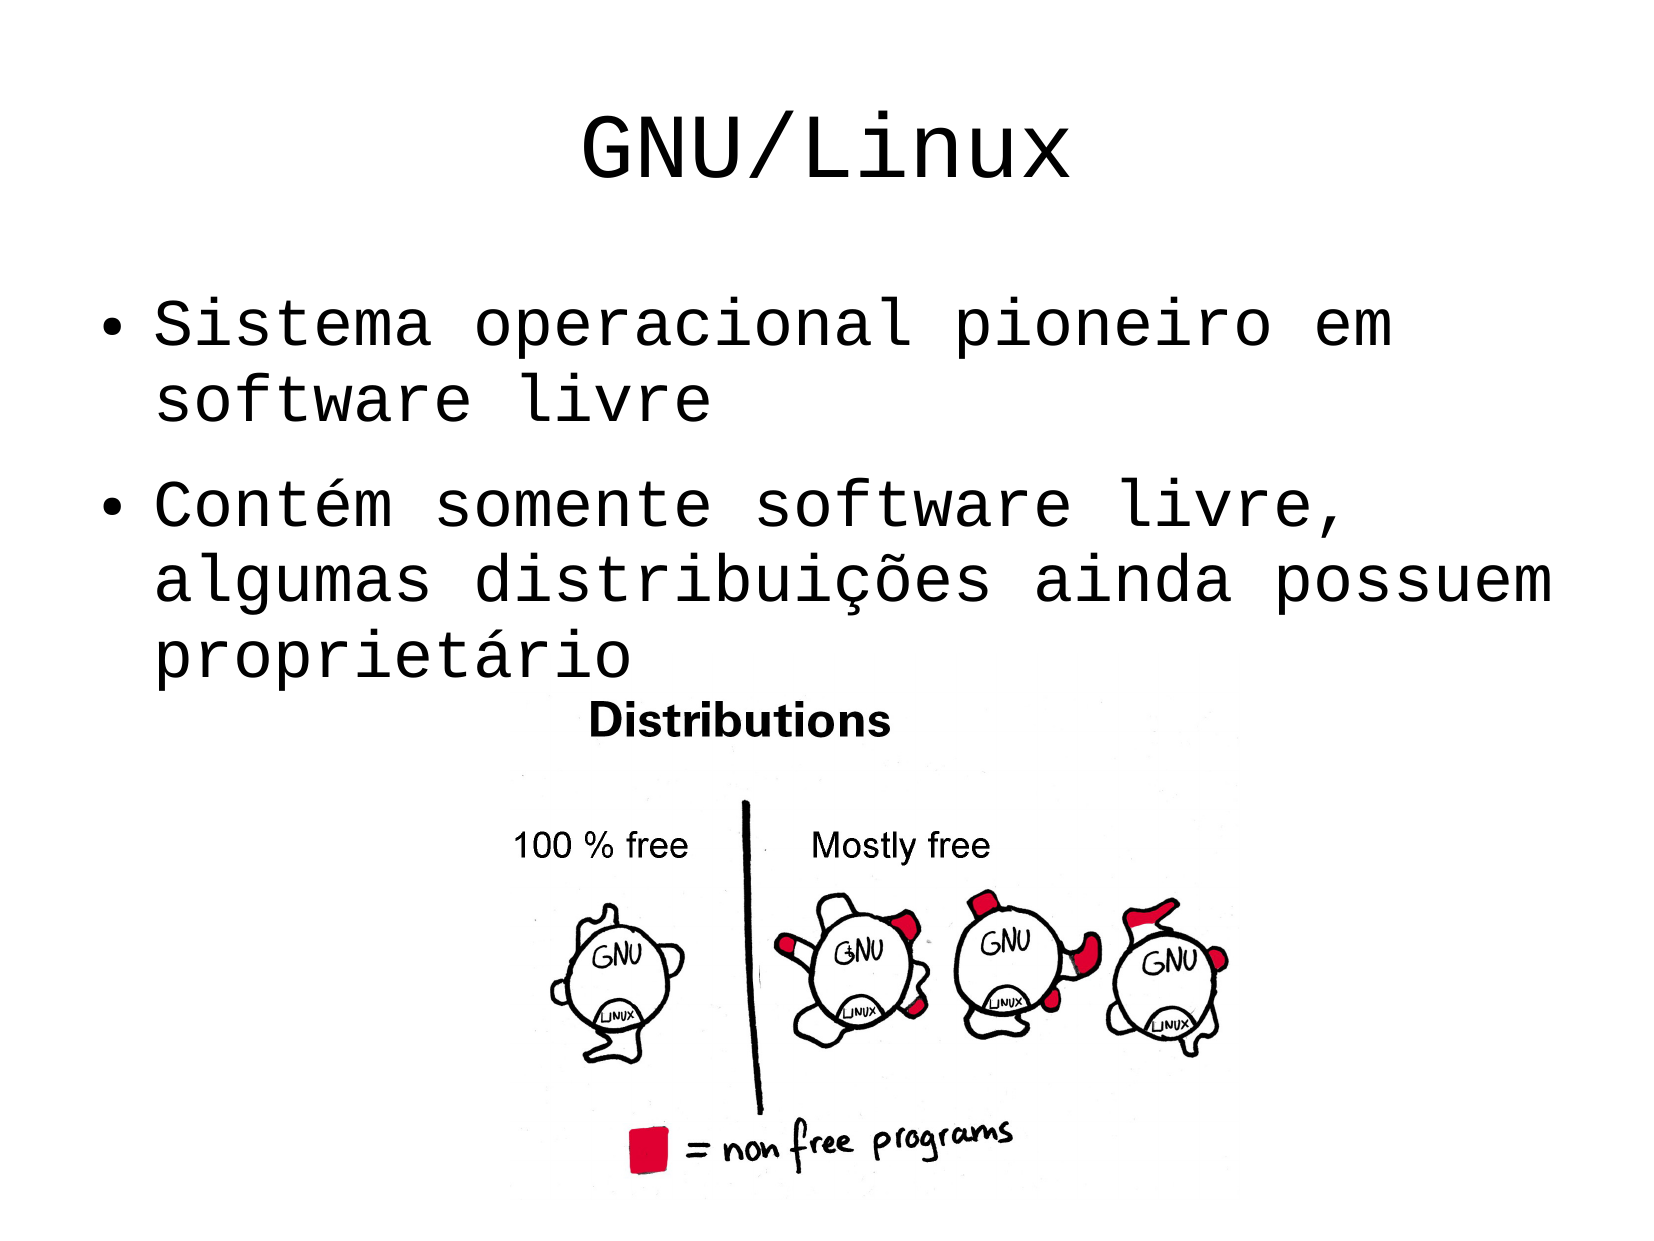

# GNU/Linux
Sistema operacional pioneiro em software livre
Contém somente software livre, algumas distribuições ainda possuem proprietário